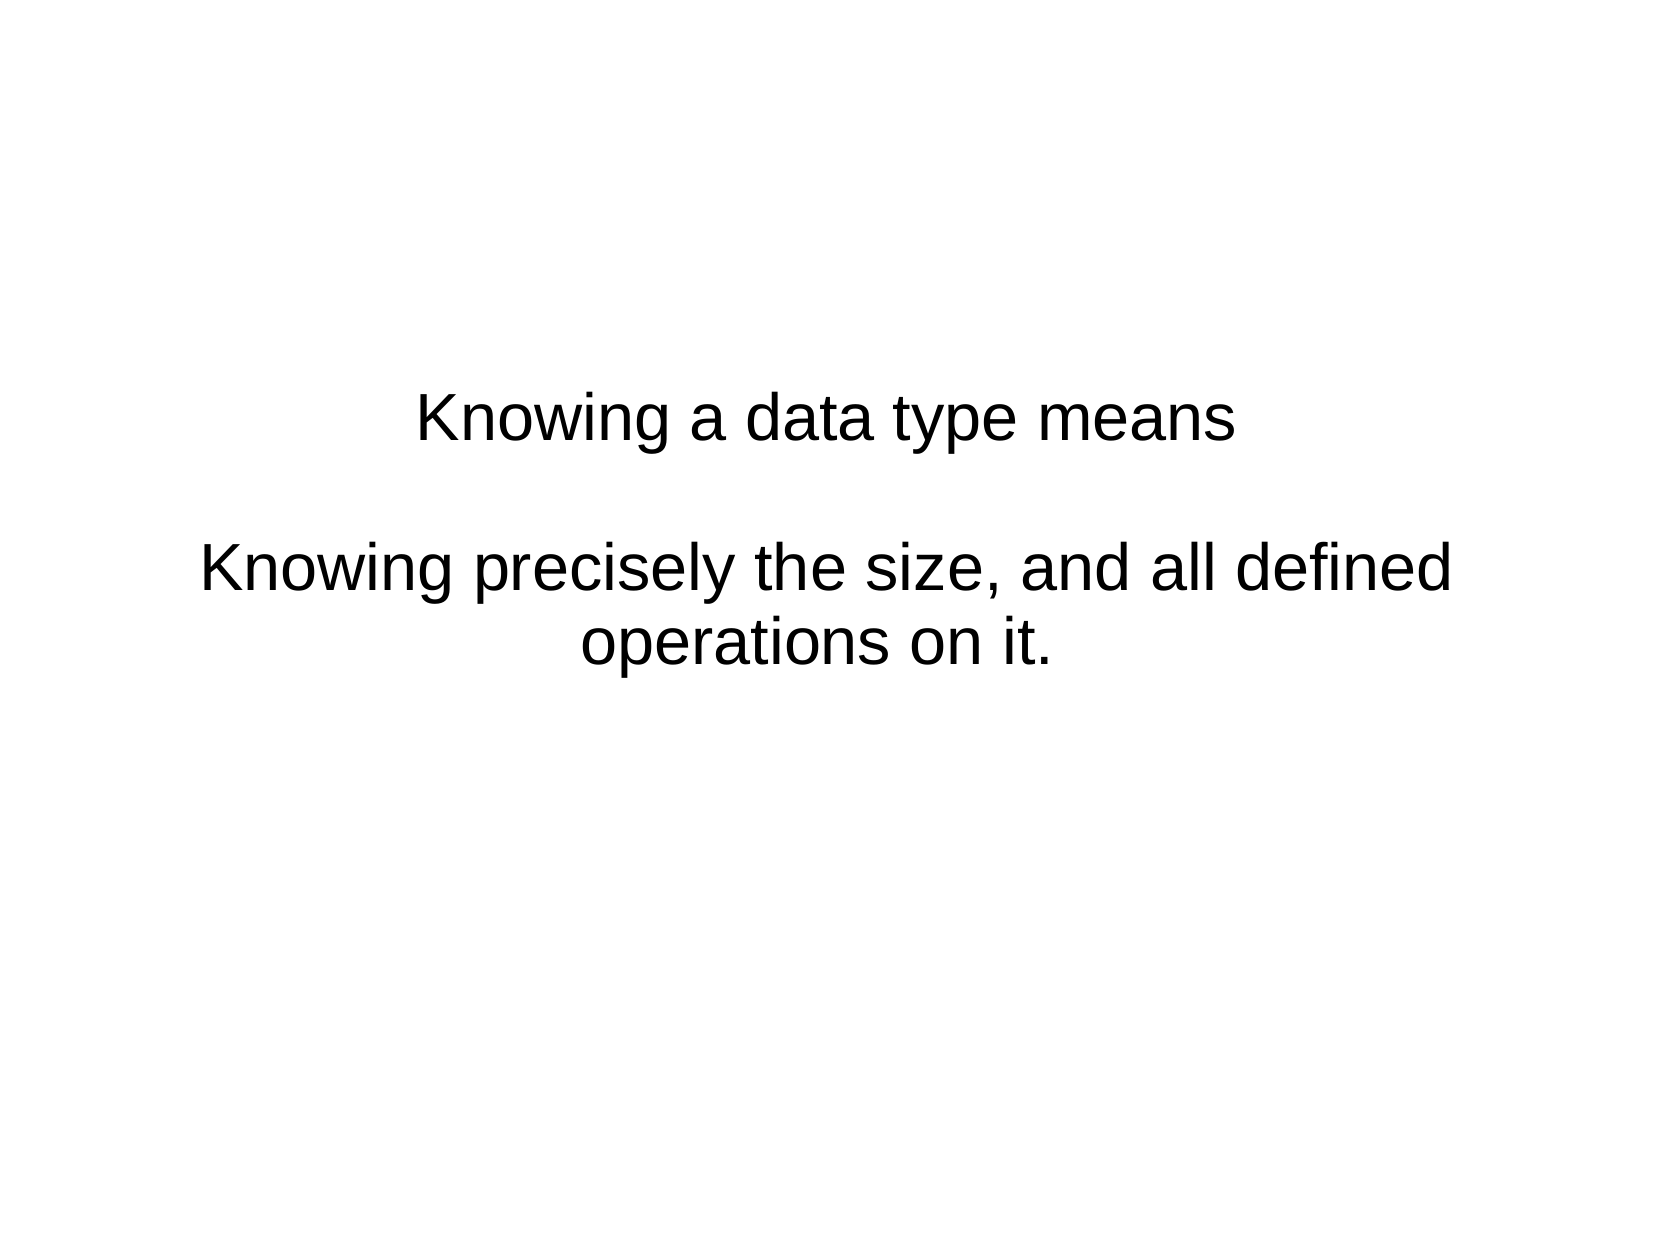

# Knowing a data type means
Knowing precisely the size, and all defined operations on it.